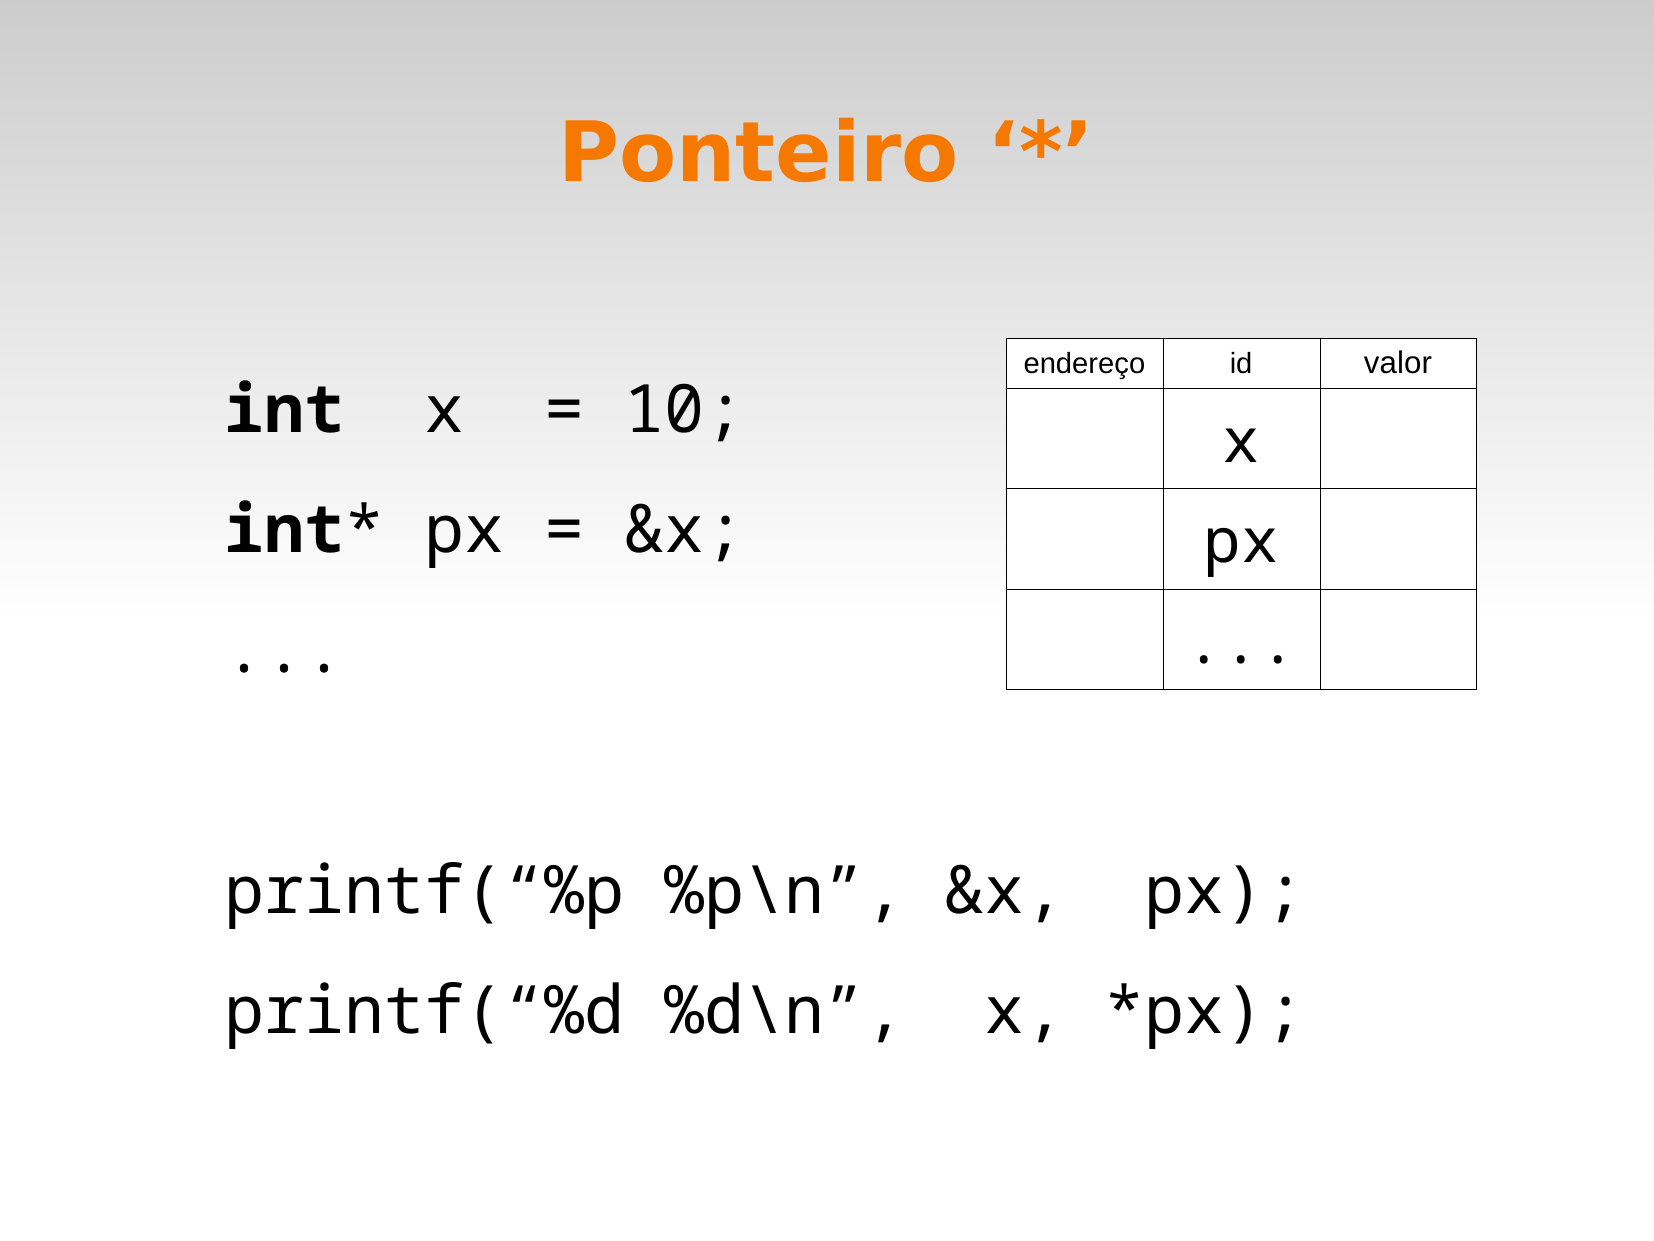

# Ponteiro ‘*’
| endereço | id | valor |
| --- | --- | --- |
| | x | |
| | px | |
| | ... | |
int x = 10;
int* px = &x;
...
printf(“%p %p\n”, &x, px);
printf(“%d %d\n”, x, *px);